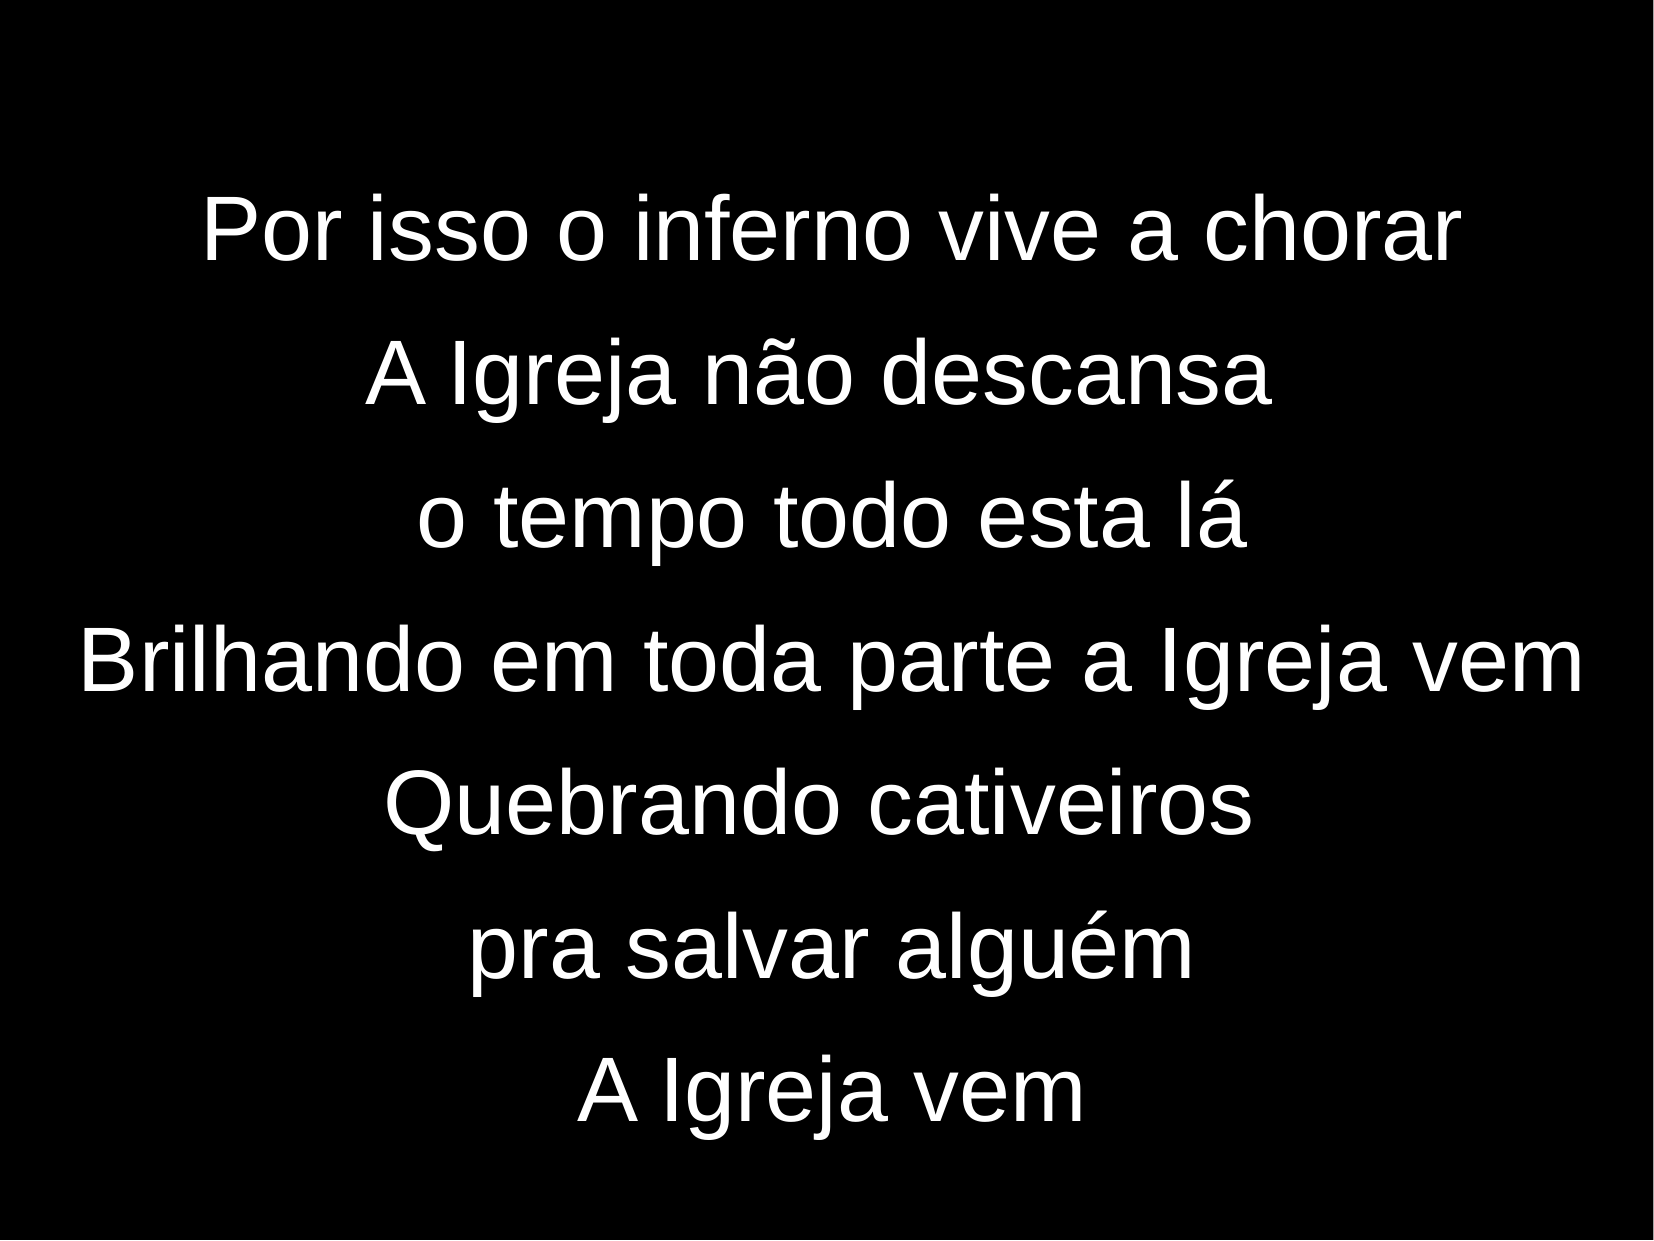

Por isso o inferno vive a chorar
A Igreja não descansa
o tempo todo esta lá
Brilhando em toda parte a Igreja vem
Quebrando cativeiros
pra salvar alguém
A Igreja vem